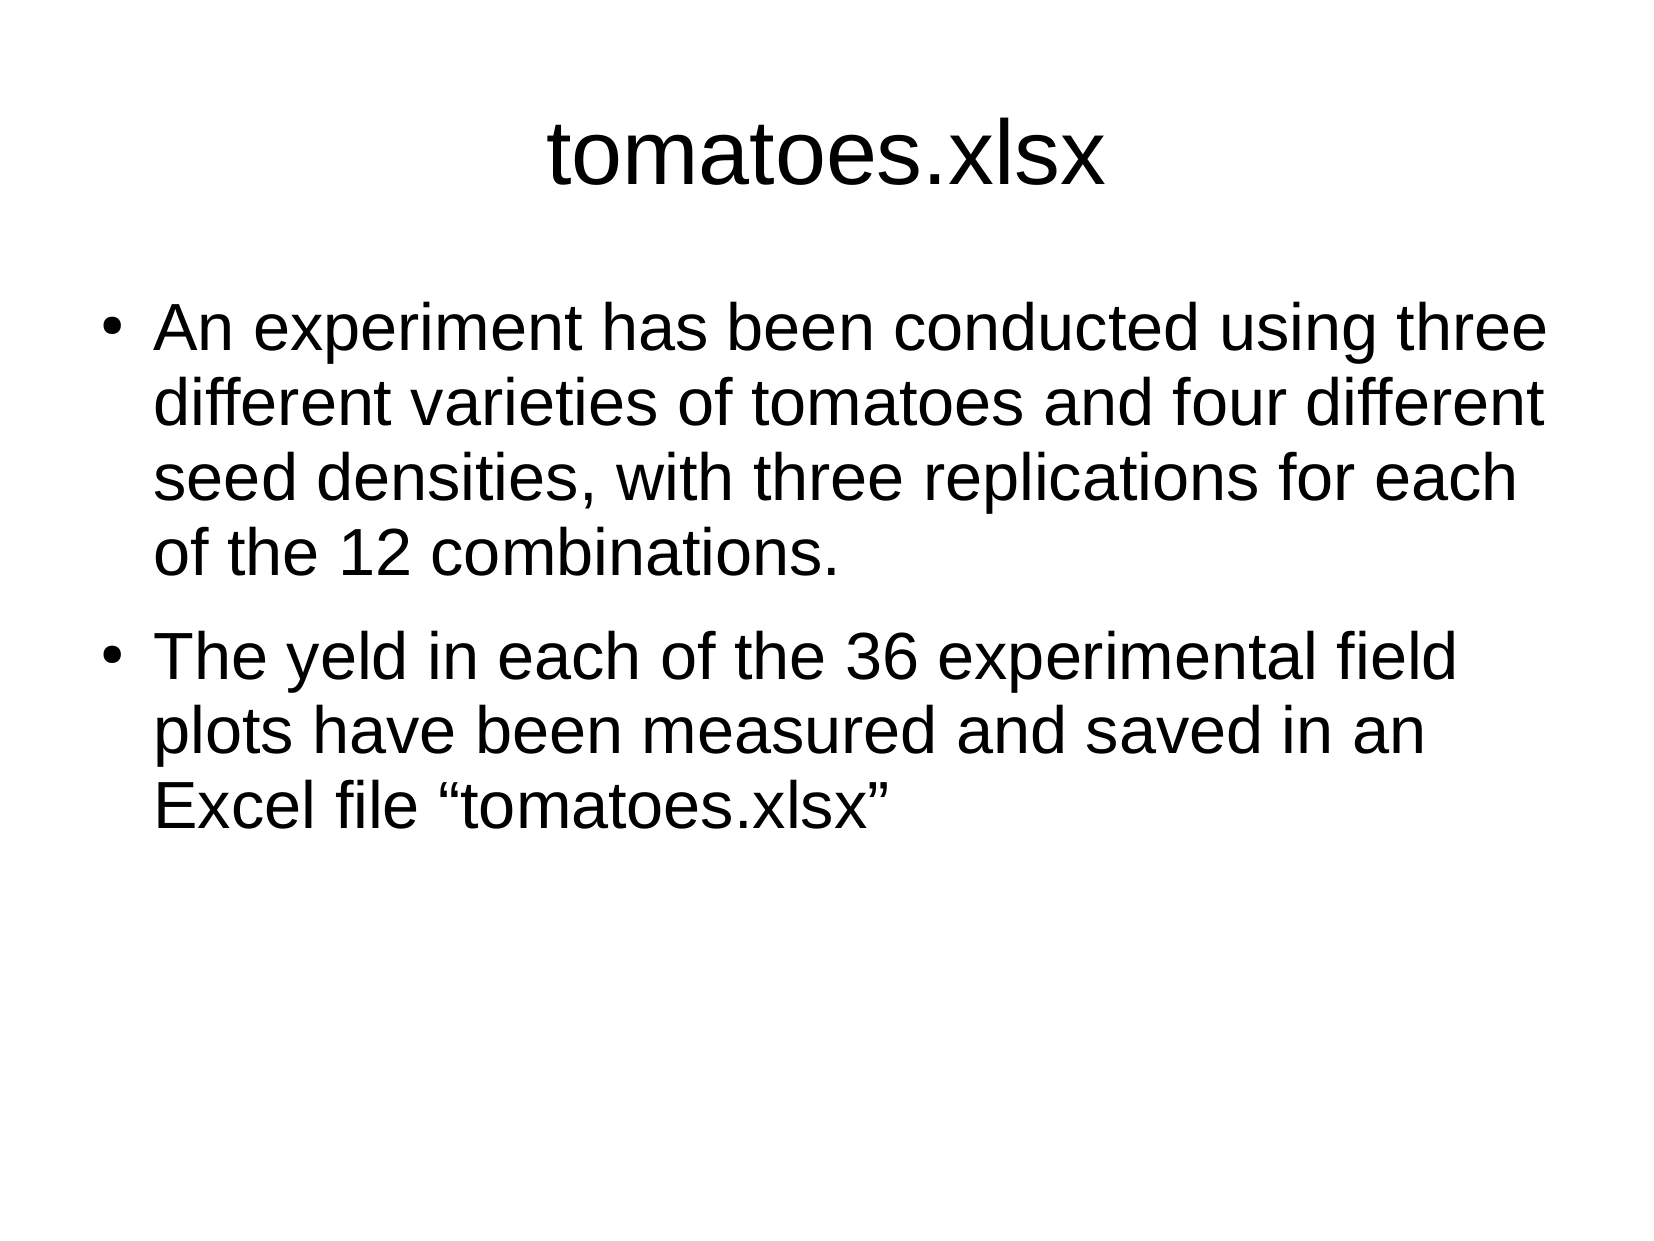

# tomatoes.xlsx
An experiment has been conducted using three different varieties of tomatoes and four different seed densities, with three replications for each of the 12 combinations.
The yeld in each of the 36 experimental field plots have been measured and saved in an Excel file “tomatoes.xlsx”